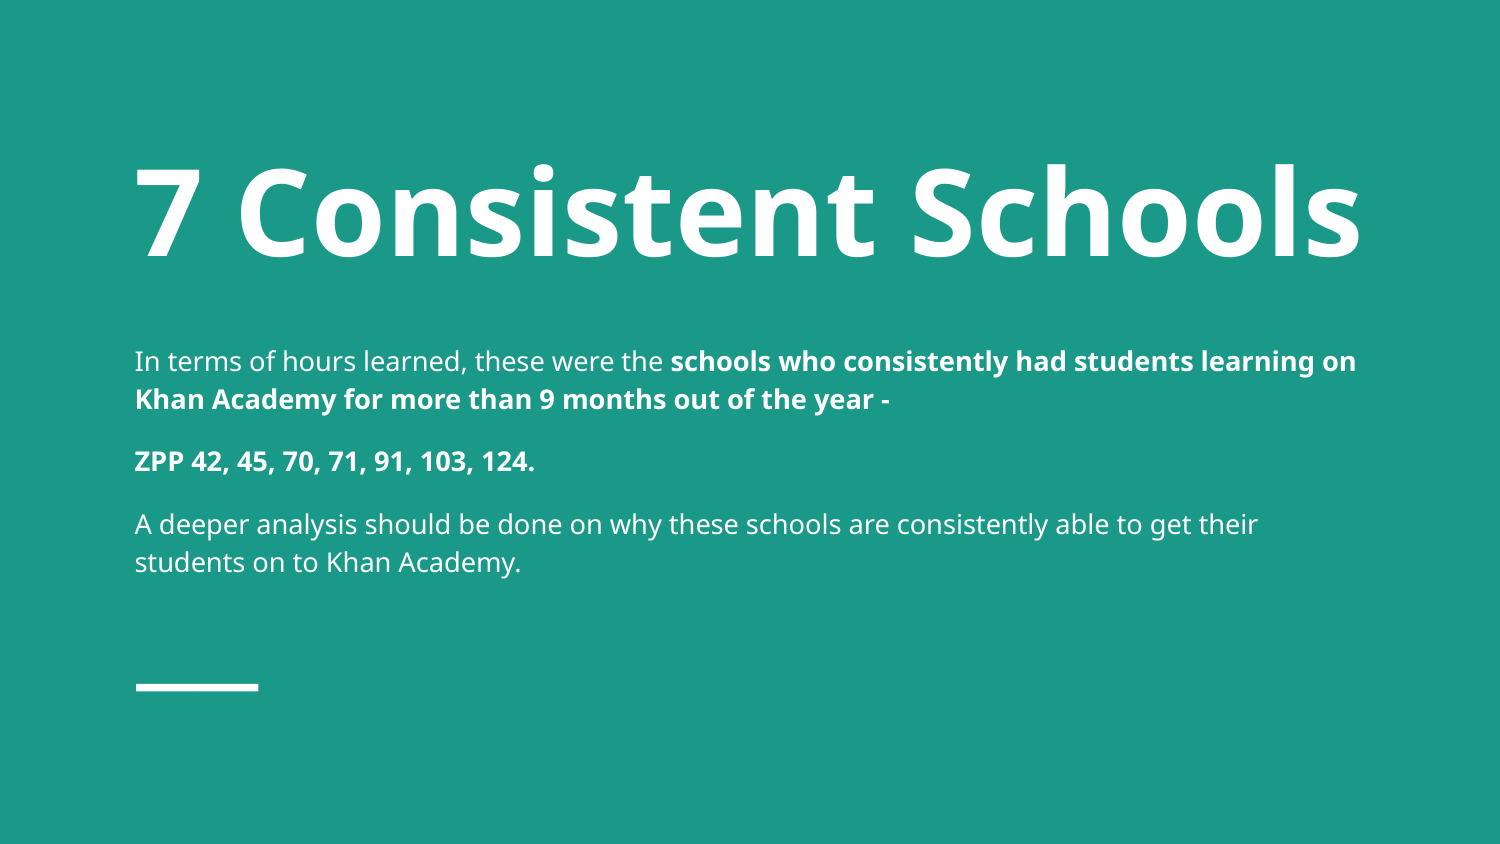

# 7 Consistent Schools
In terms of hours learned, these were the schools who consistently had students learning on Khan Academy for more than 9 months out of the year -
ZPP 42, 45, 70, 71, 91, 103, 124.
A deeper analysis should be done on why these schools are consistently able to get their students on to Khan Academy.